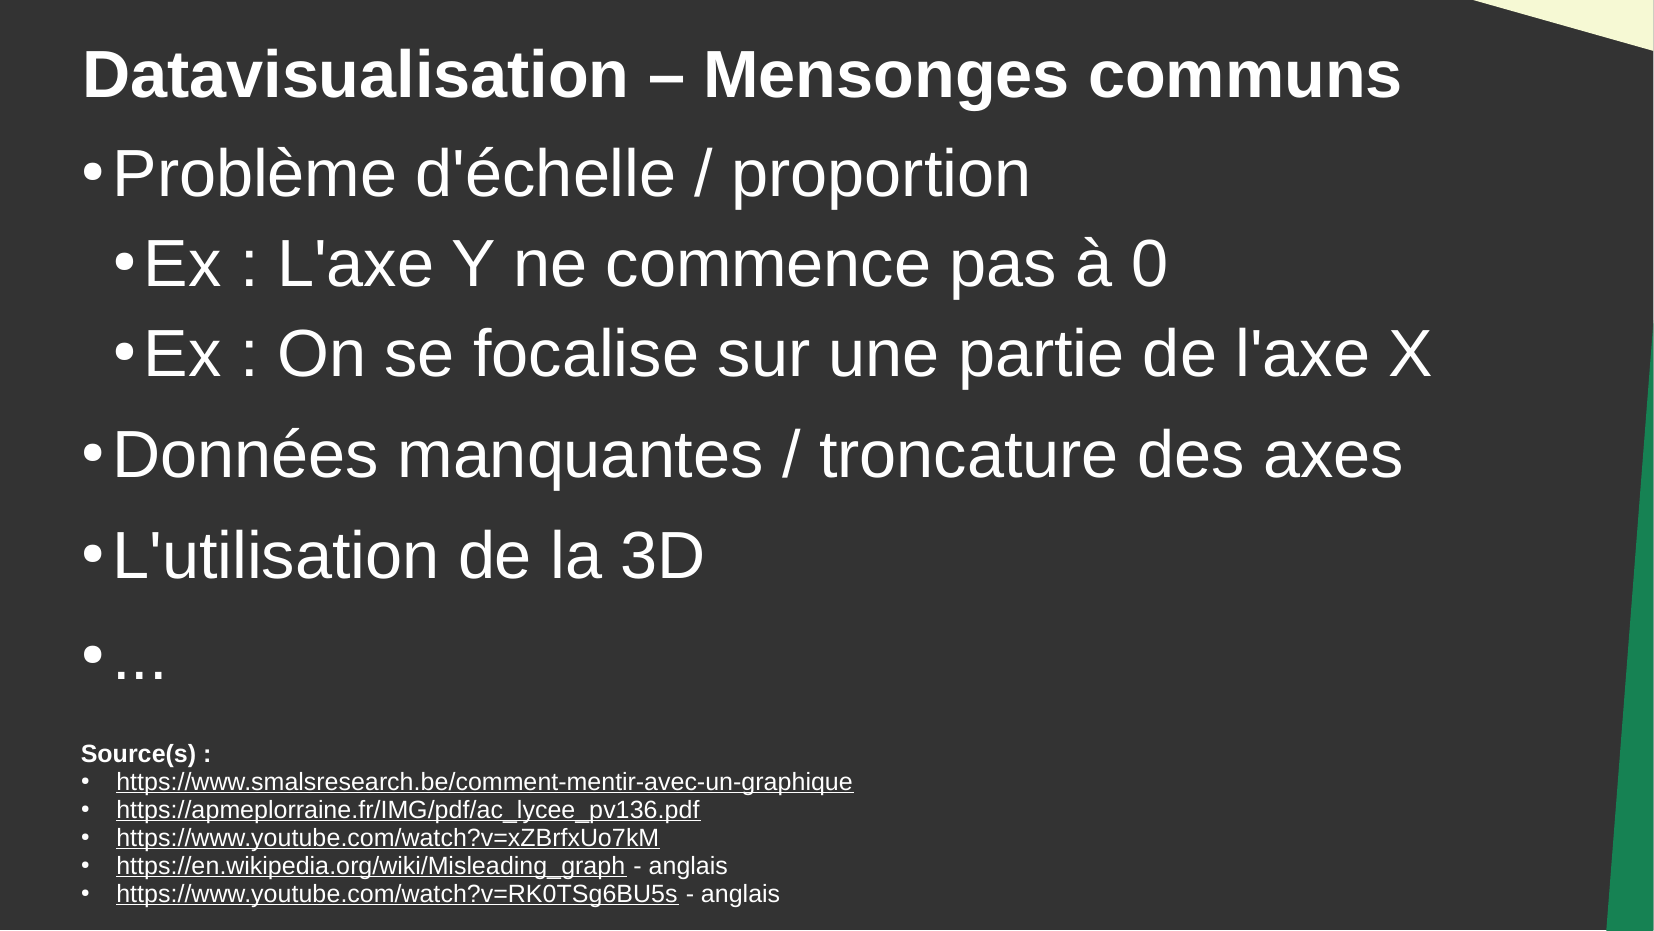

# Datavisualisation – Mensonges communs
Problème d'échelle / proportion
Ex : L'axe Y ne commence pas à 0
Ex : On se focalise sur une partie de l'axe X
Données manquantes / troncature des axes
L'utilisation de la 3D
...
Source(s) :
https://www.smalsresearch.be/comment-mentir-avec-un-graphique
https://apmeplorraine.fr/IMG/pdf/ac_lycee_pv136.pdf
https://www.youtube.com/watch?v=xZBrfxUo7kM
https://en.wikipedia.org/wiki/Misleading_graph - anglais
https://www.youtube.com/watch?v=RK0TSg6BU5s - anglais